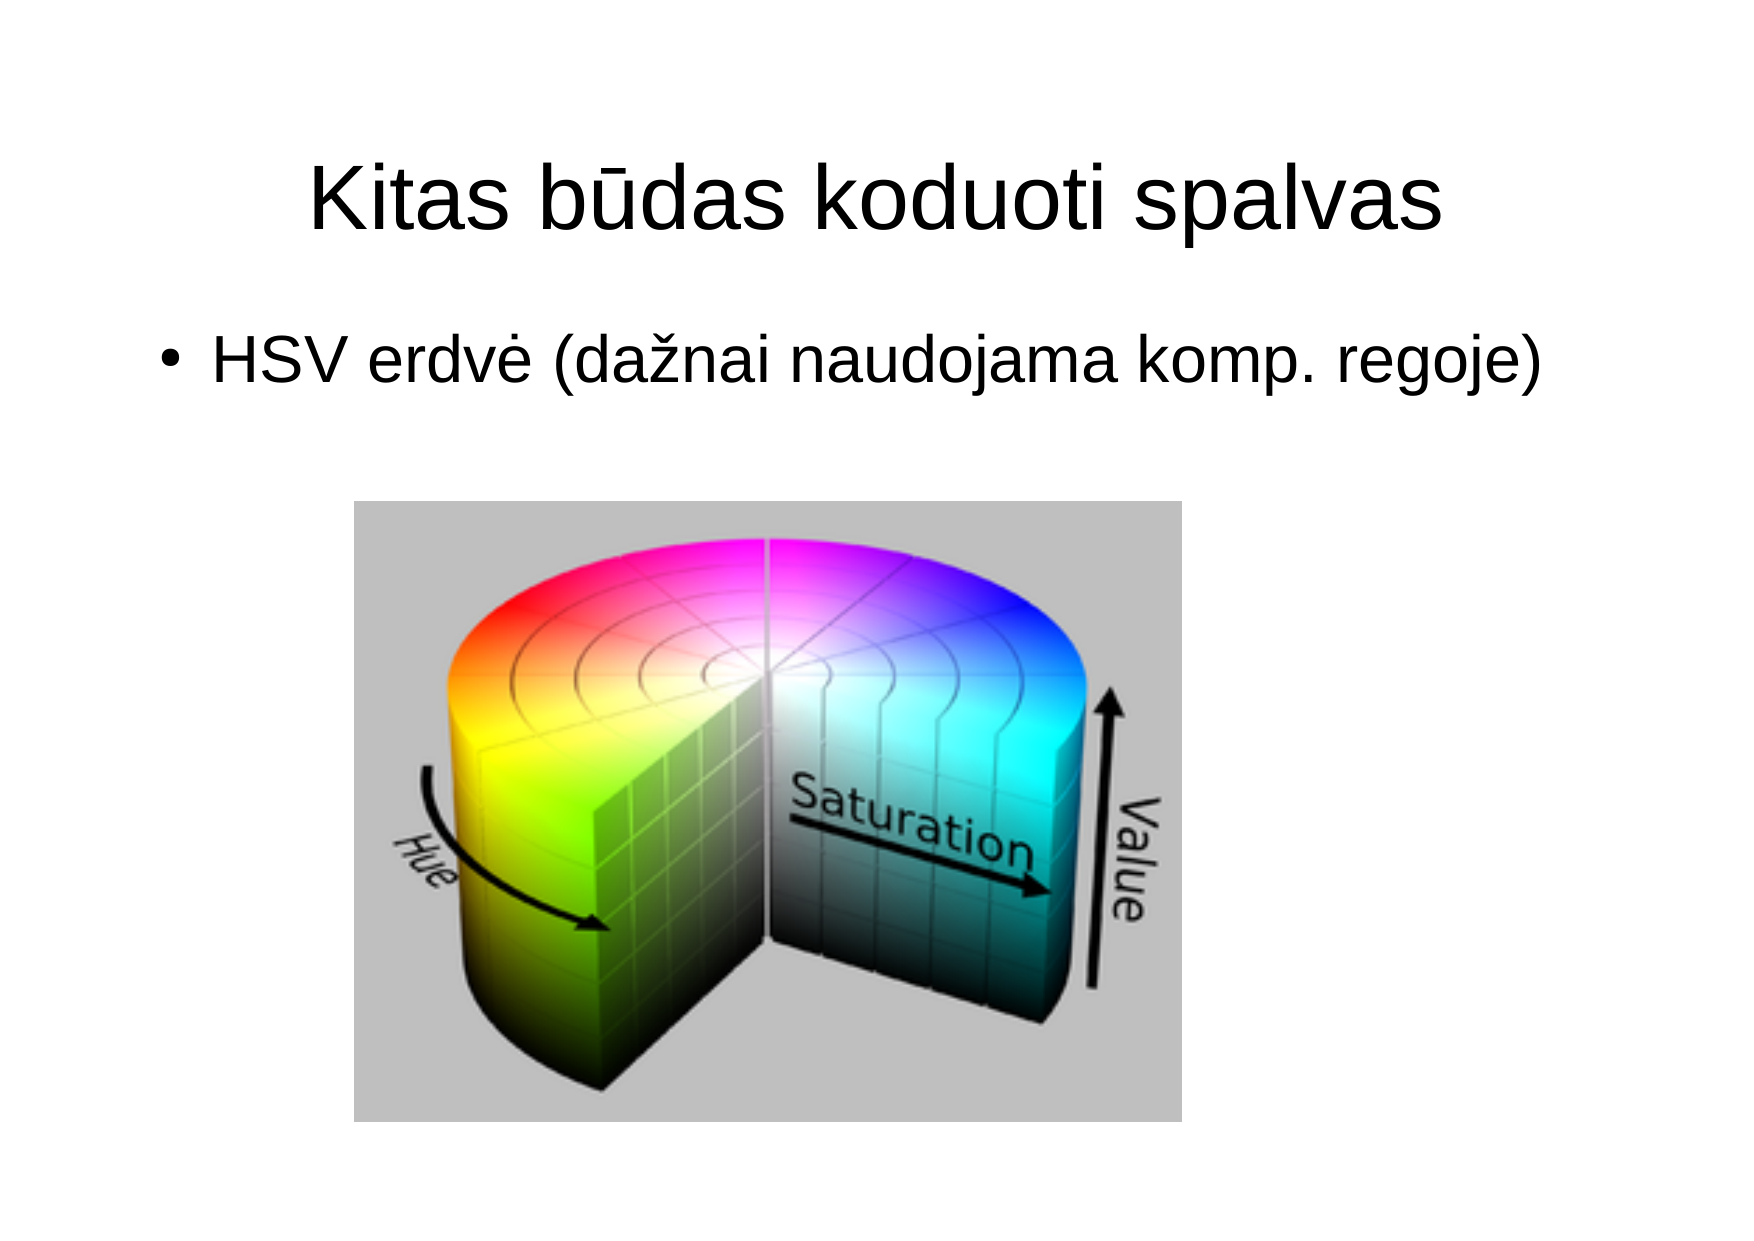

# Kitas būdas koduoti spalvas
HSV erdvė (dažnai naudojama komp. regoje)